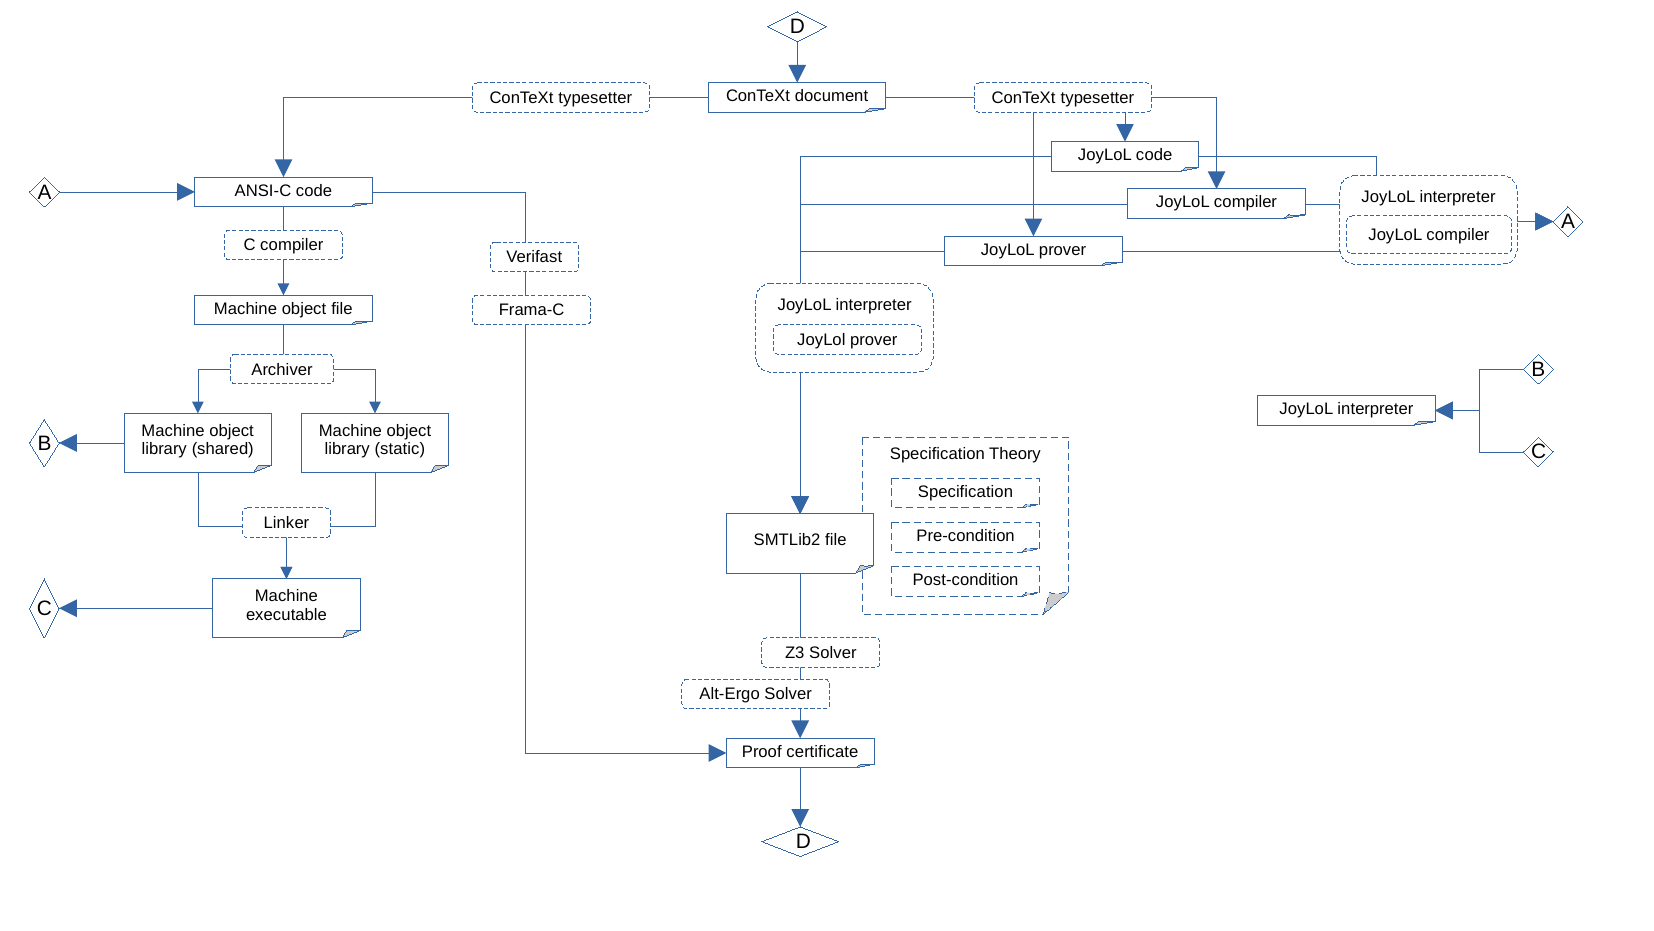

D
ConTeXt typesetter
ConTeXt document
ConTeXt typesetter
JoyLoL code
JoyLoL interpreter
A
ANSI-C code
JoyLoL compiler
A
JoyLoL compiler
C compiler
JoyLoL prover
Verifast
JoyLoL interpreter
Machine object file
Frama-C
JoyLol prover
Archiver
B
JoyLoL interpreter
Machine object library (shared)
Machine object library (static)
B
Specification Theory
C
Specification
Linker
SMTLib2 file
Pre-condition
Post-condition
C
Machine executable
Z3 Solver
Alt-Ergo Solver
Proof certificate
D